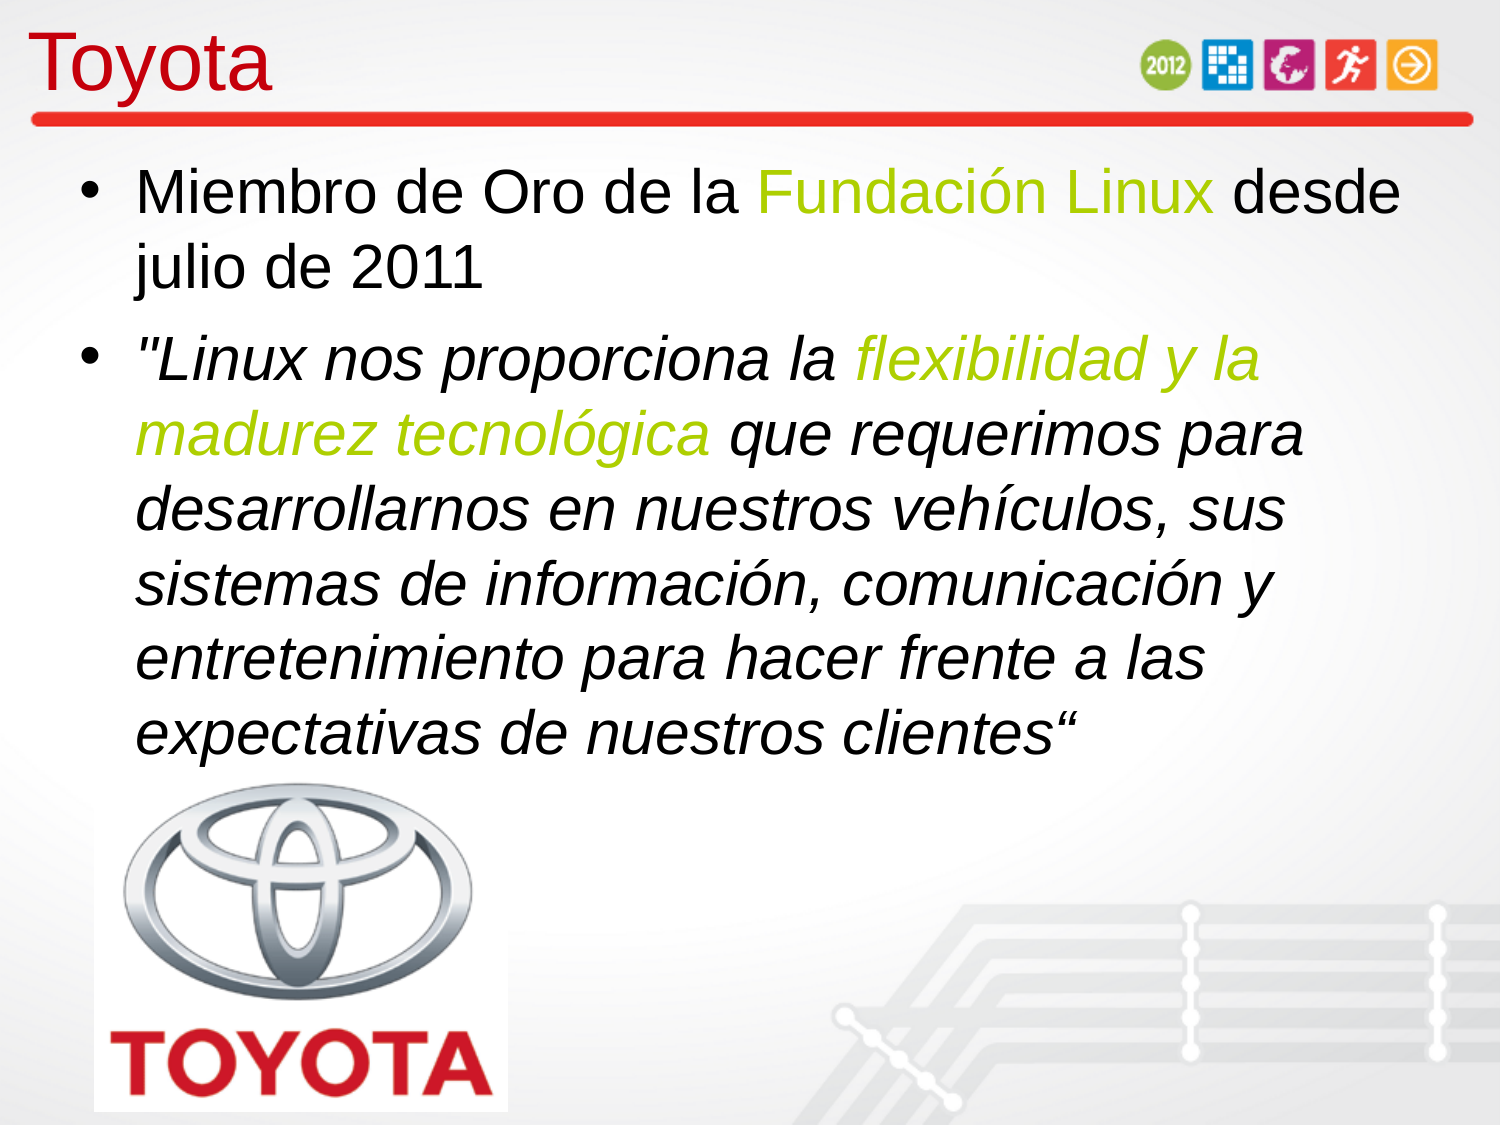

# Toyota
Miembro de Oro de la Fundación Linux desde julio de 2011
"Linux nos proporciona la flexibilidad y la madurez tecnológica que requerimos para desarrollarnos en nuestros vehículos, sus sistemas de información, comunicación y entretenimiento para hacer frente a las expectativas de nuestros clientes“